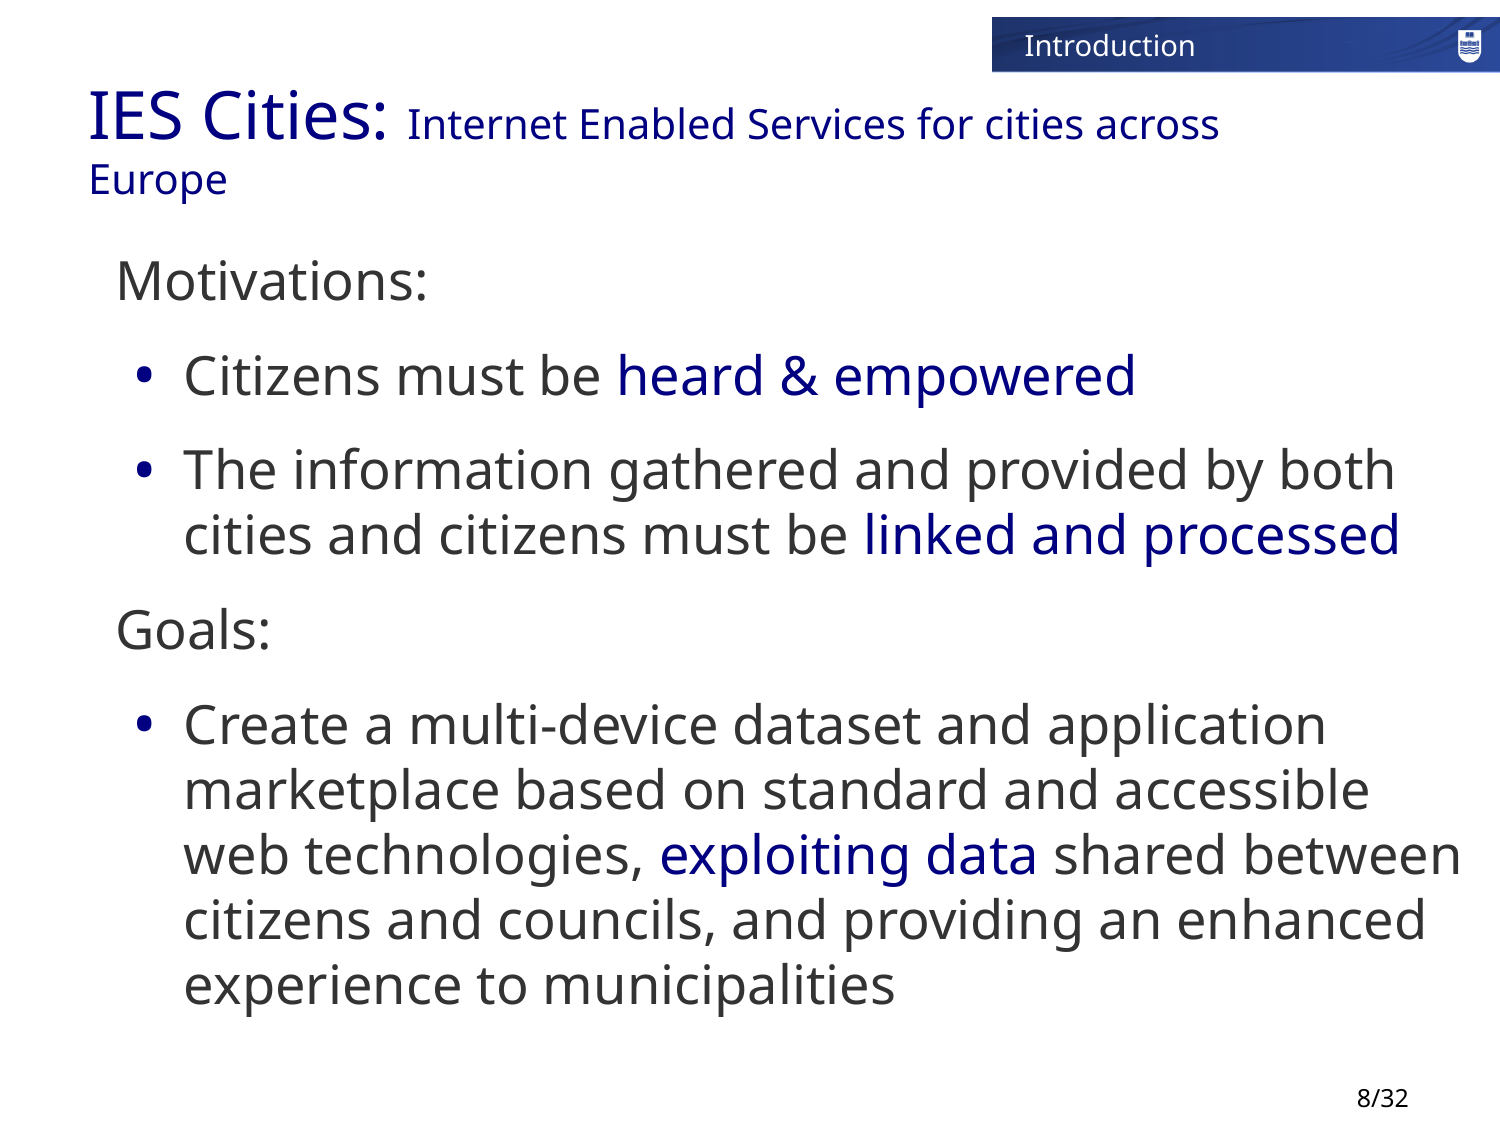

Introduction
# IES Cities: Internet Enabled Services for cities across Europe
Motivations:
Citizens must be heard & empowered
The information gathered and provided by both cities and citizens must be linked and processed
Goals:
Create a multi-device dataset and application marketplace based on standard and accessible web technologies, exploiting data shared between citizens and councils, and providing an enhanced experience to municipalities